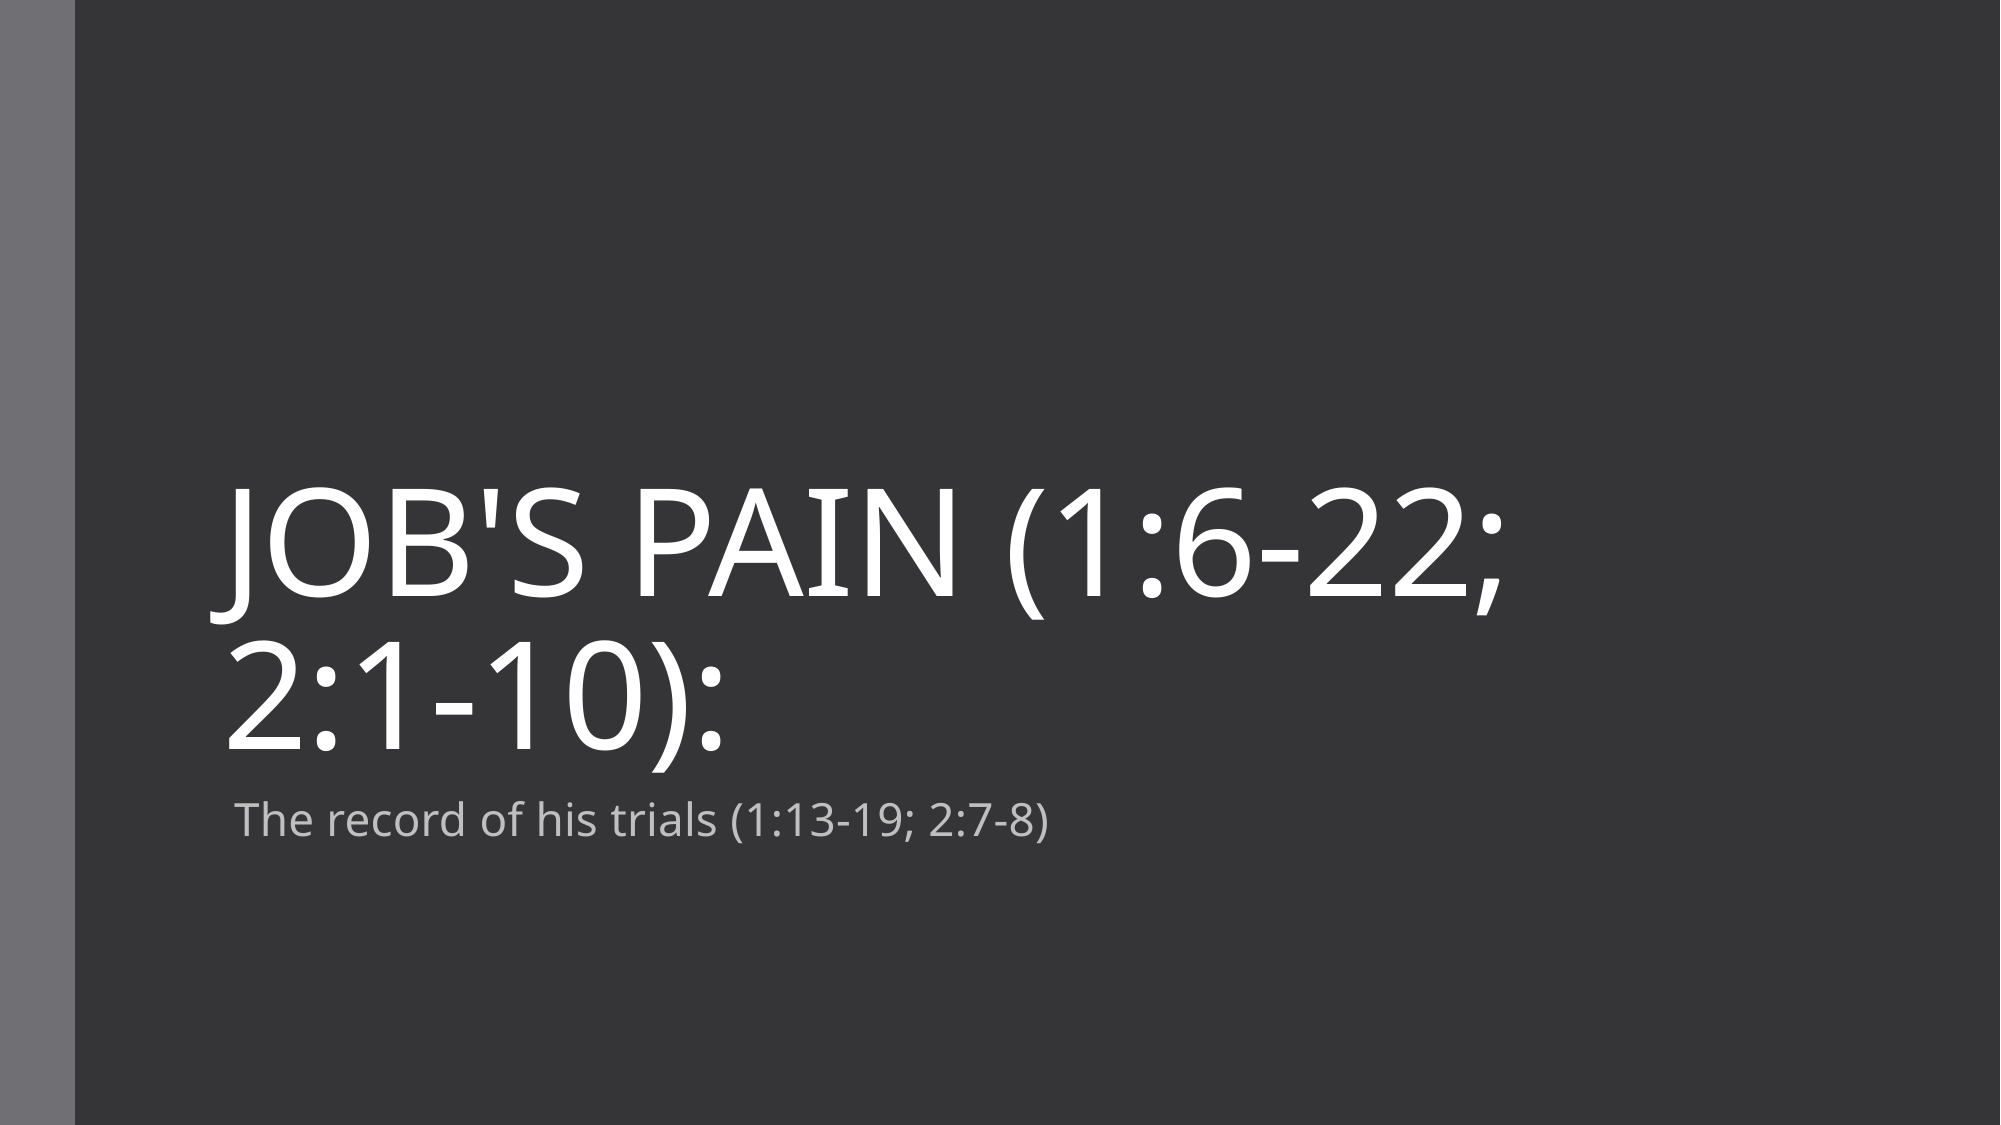

# JOB'S PAIN (1:6-22; 2:1-10):
 The record of his trials (1:13-19; 2:7-8)